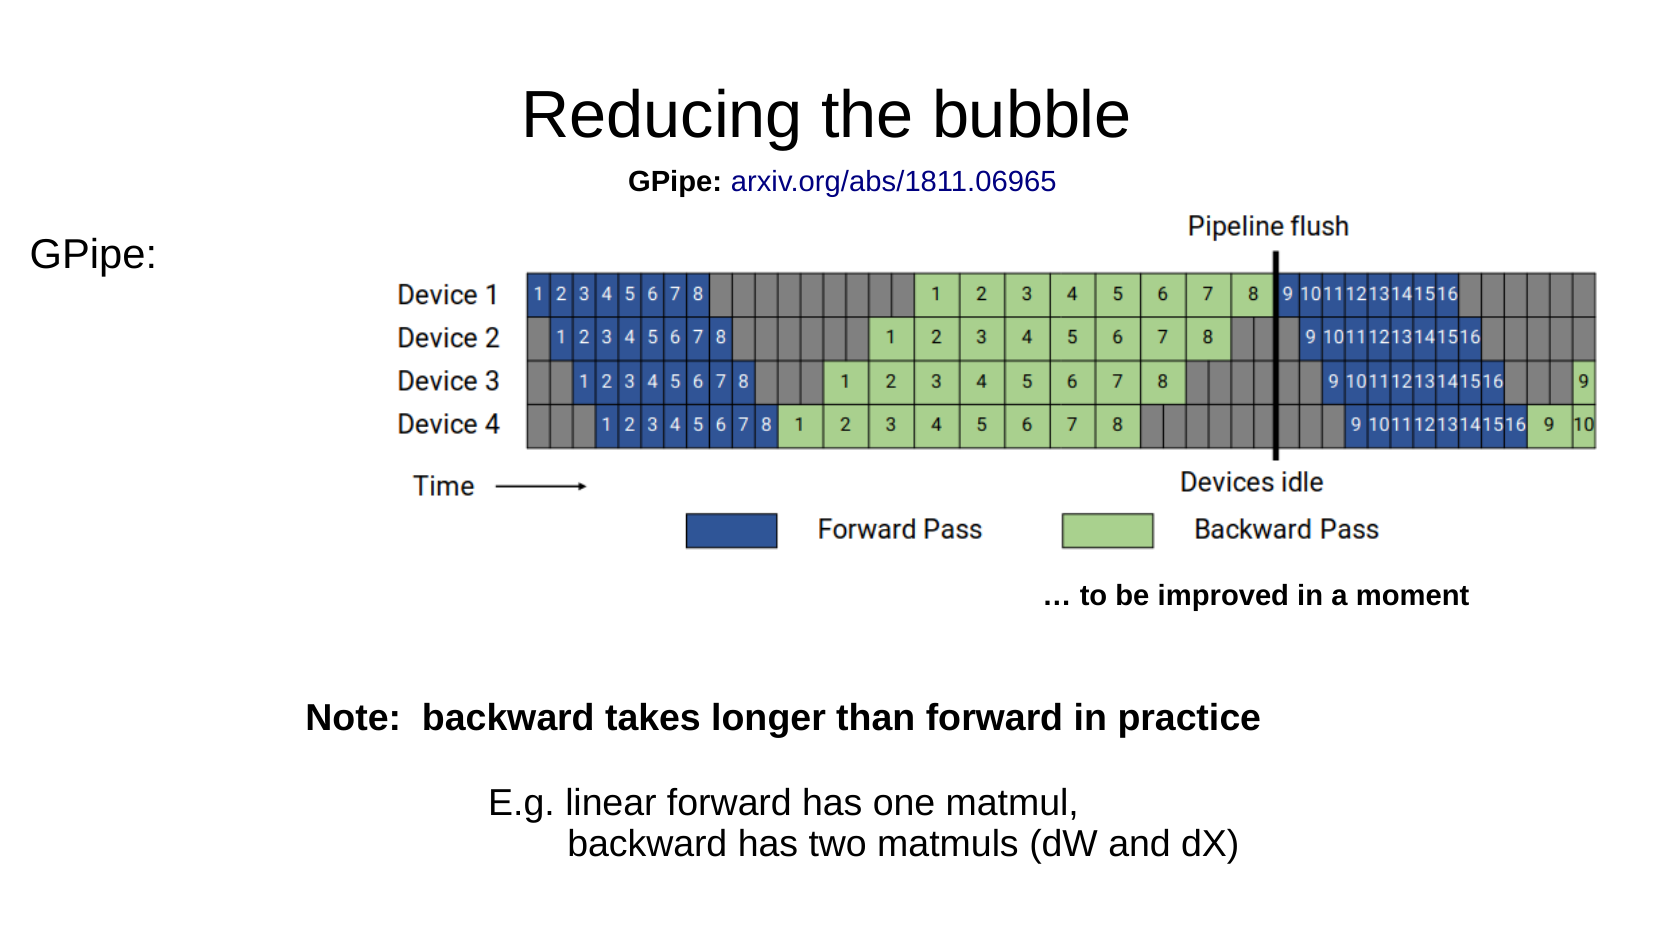

# Reducing the bubble
GPipe: arxiv.org/abs/1811.06965
GPipe:
… to be improved in a moment
Note: backward takes longer than forward in practice
E.g. linear forward has one matmul,
 backward has two matmuls (dW and dX)